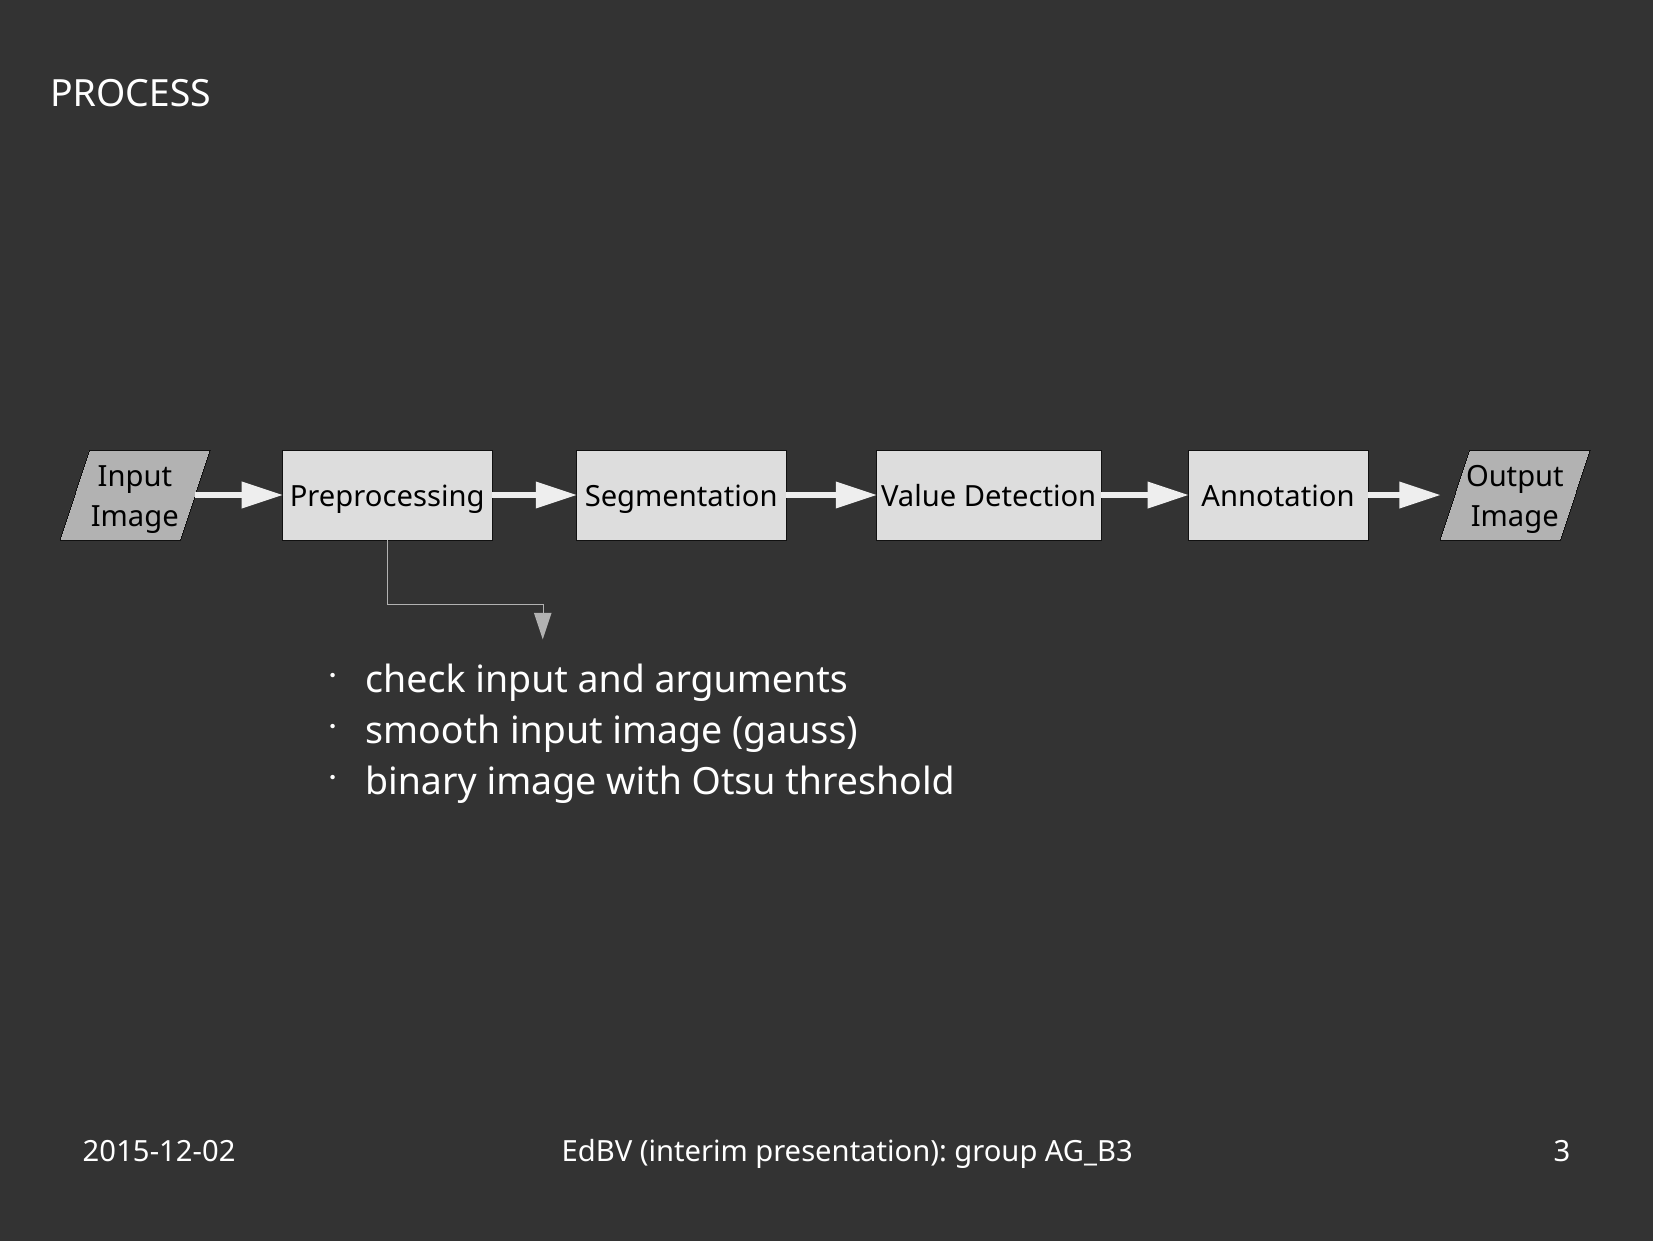

PROCESS
Input
Image
Preprocessing
Segmentation
Value Detection
Annotation
Output
Image
check input and arguments
smooth input image (gauss)
binary image with Otsu threshold
2015-12-02
EdBV (interim presentation): group AG_B3
3